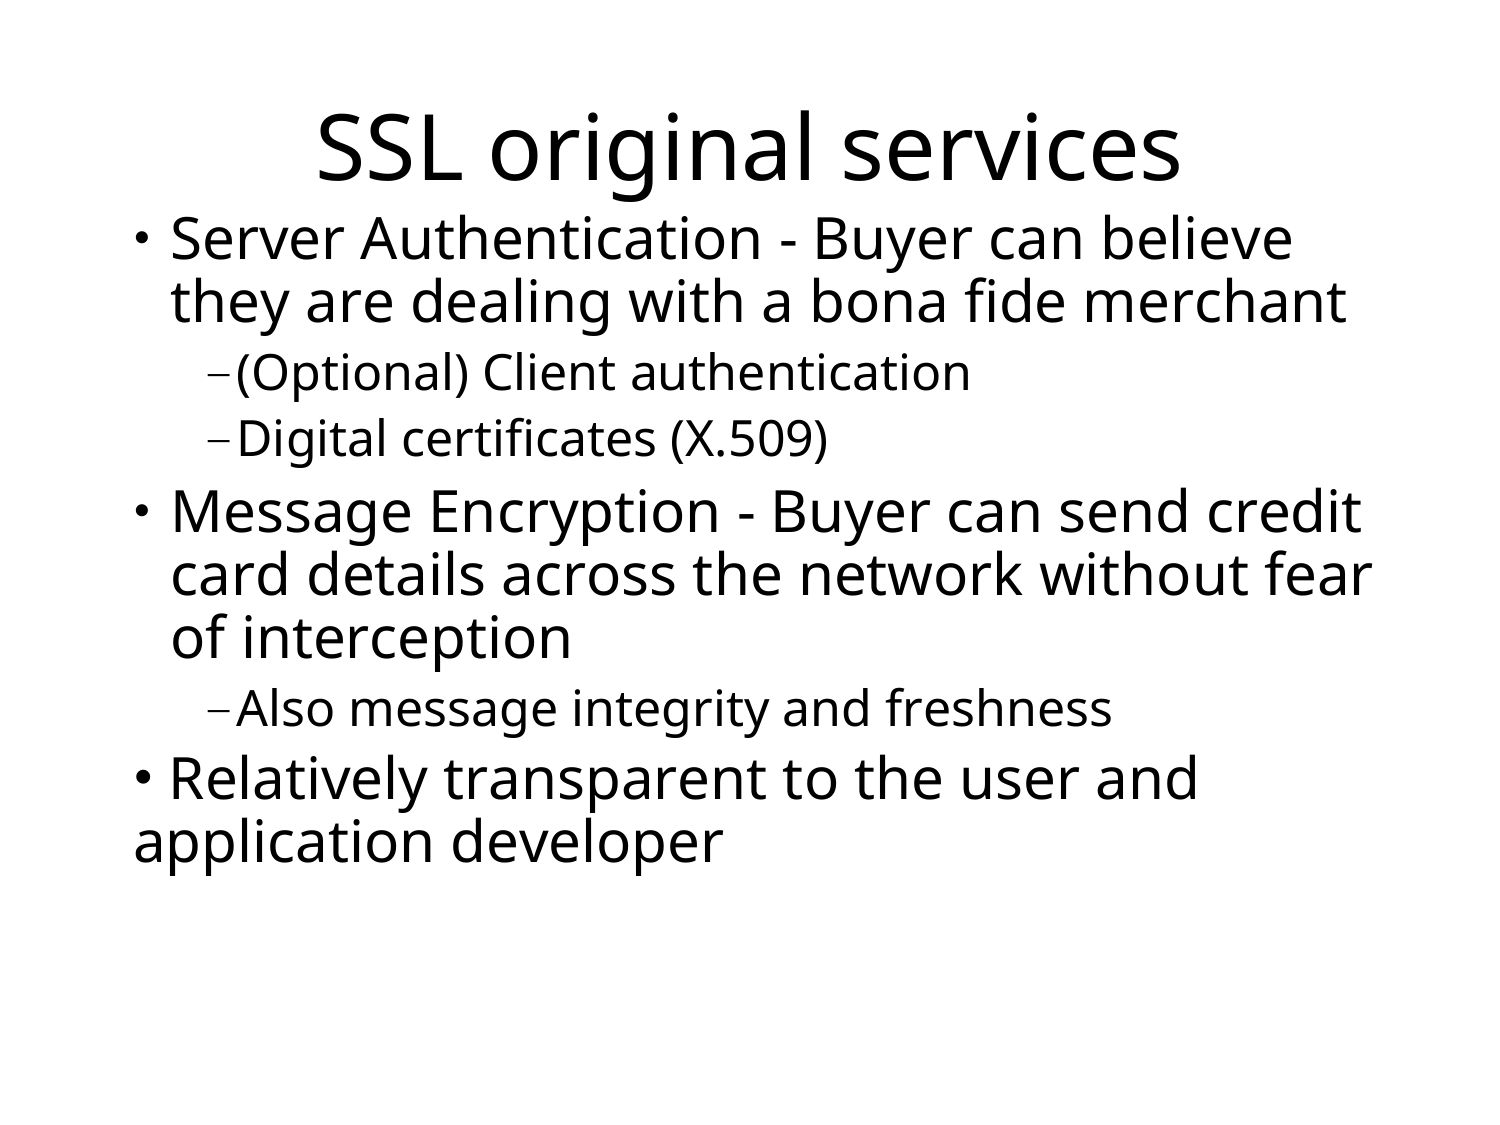

SSL original services
Server Authentication - Buyer can believe they are dealing with a bona fide merchant
(Optional) Client authentication
Digital certificates (X.509)
Message Encryption - Buyer can send credit card details across the network without fear of interception
Also message integrity and freshness
 Relatively transparent to the user and application developer